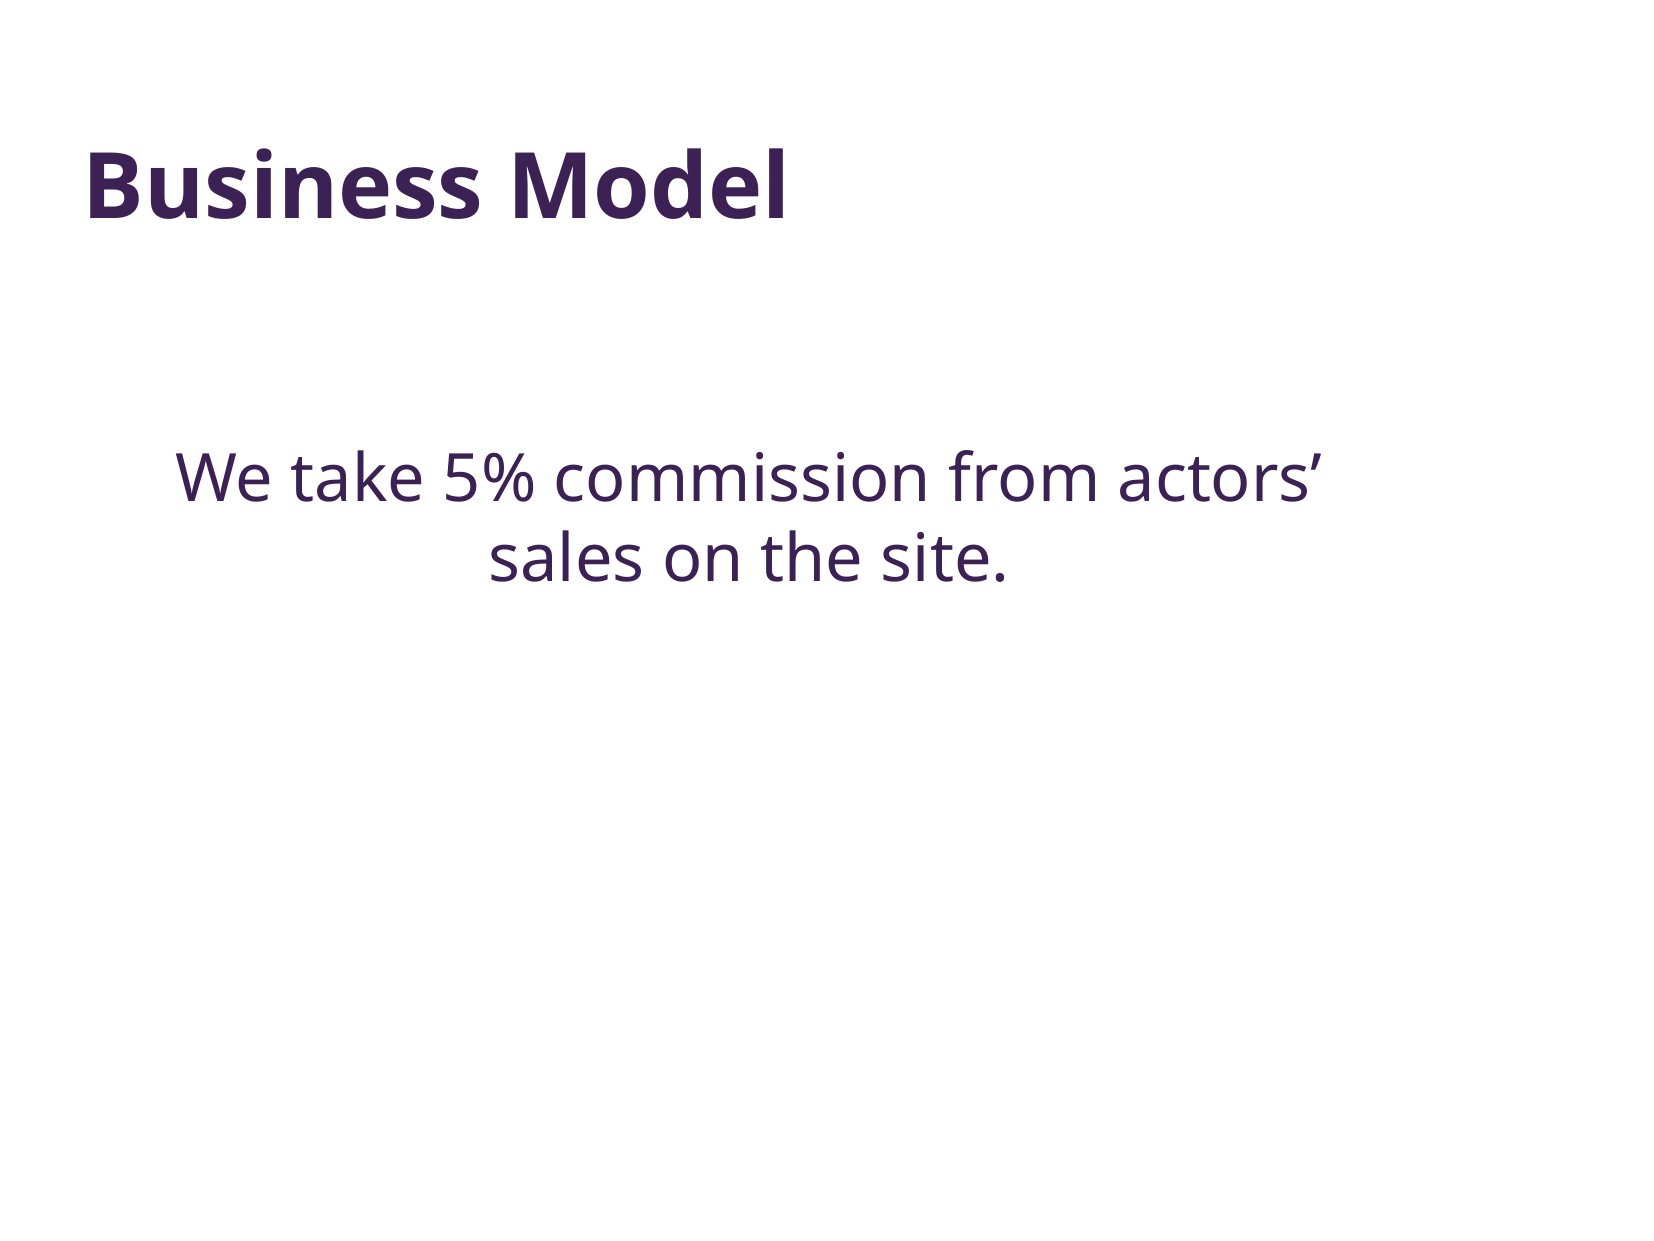

Business Model
We take 5% commission from actors’ sales on the site.